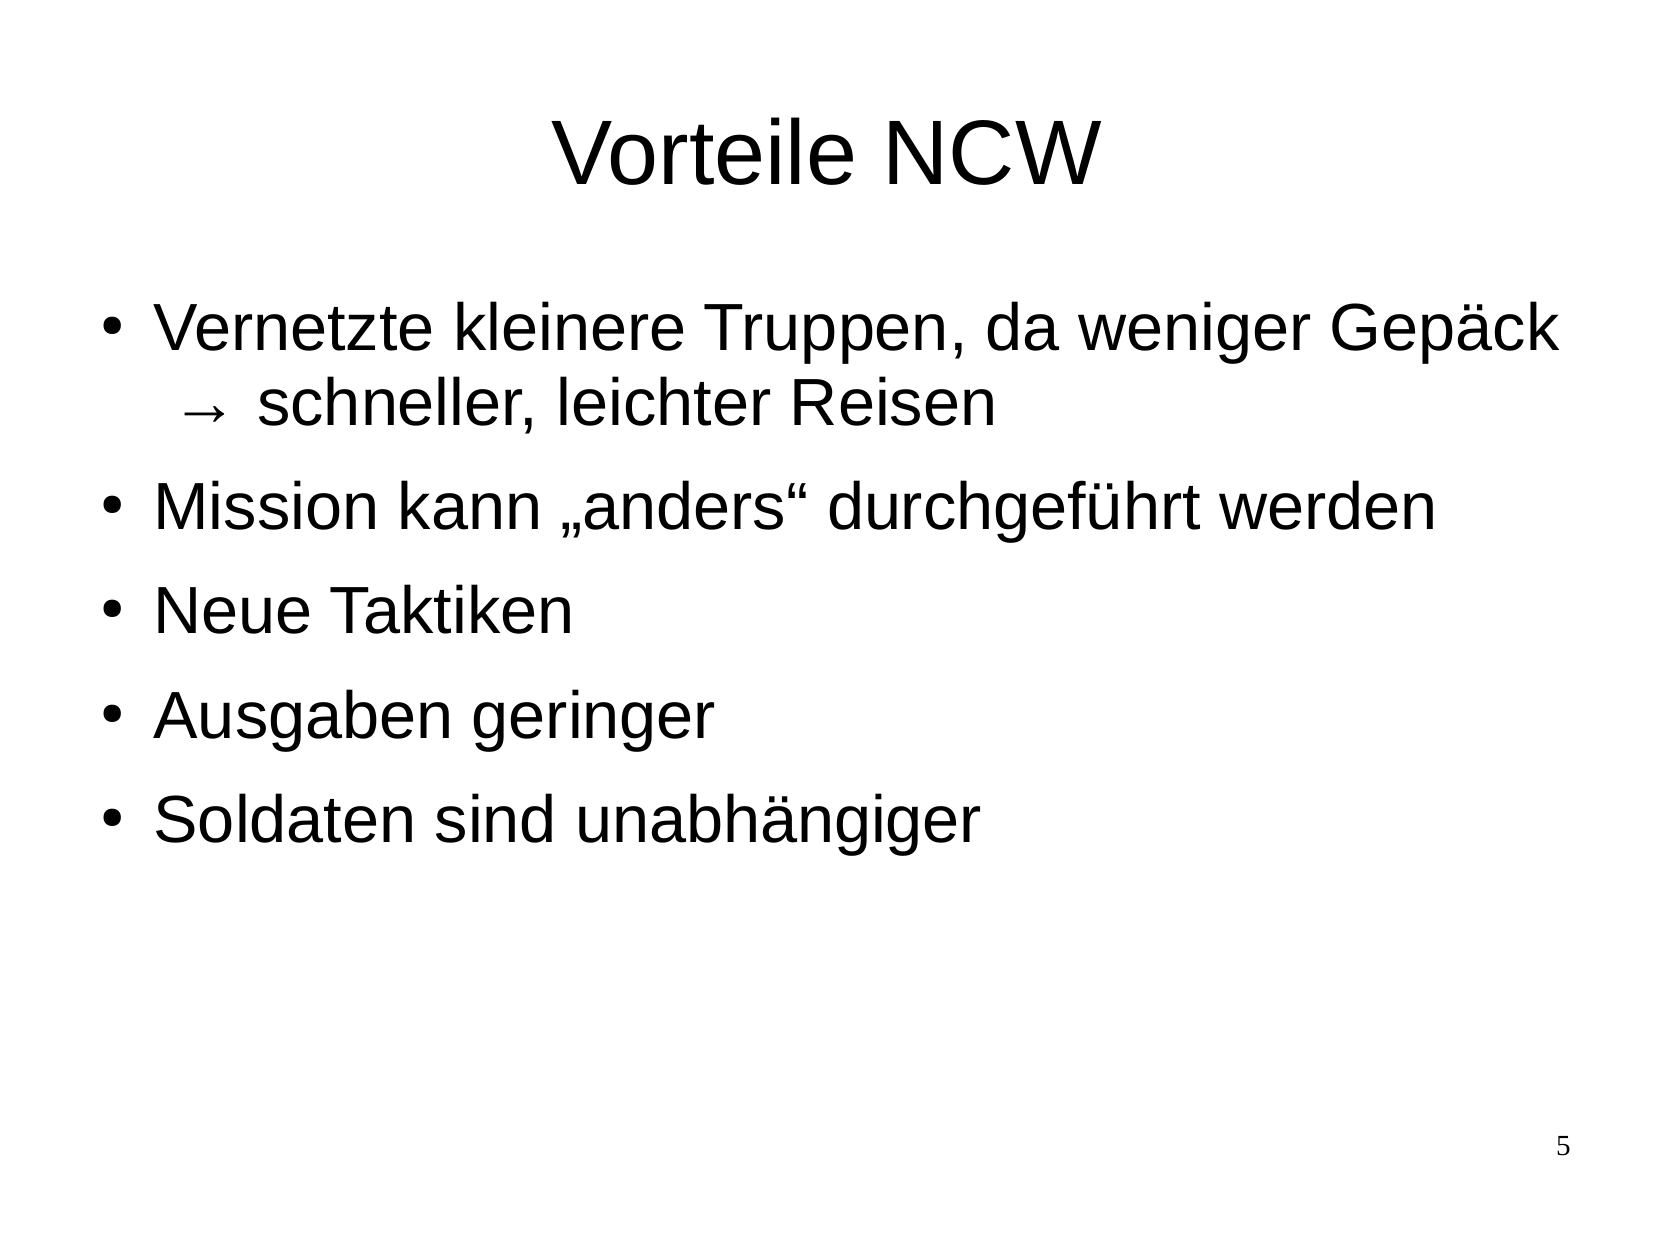

# Vorteile NCW
Vernetzte kleinere Truppen, da weniger Gepäck → schneller, leichter Reisen
Mission kann „anders“ durchgeführt werden
Neue Taktiken
Ausgaben geringer
Soldaten sind unabhängiger
5